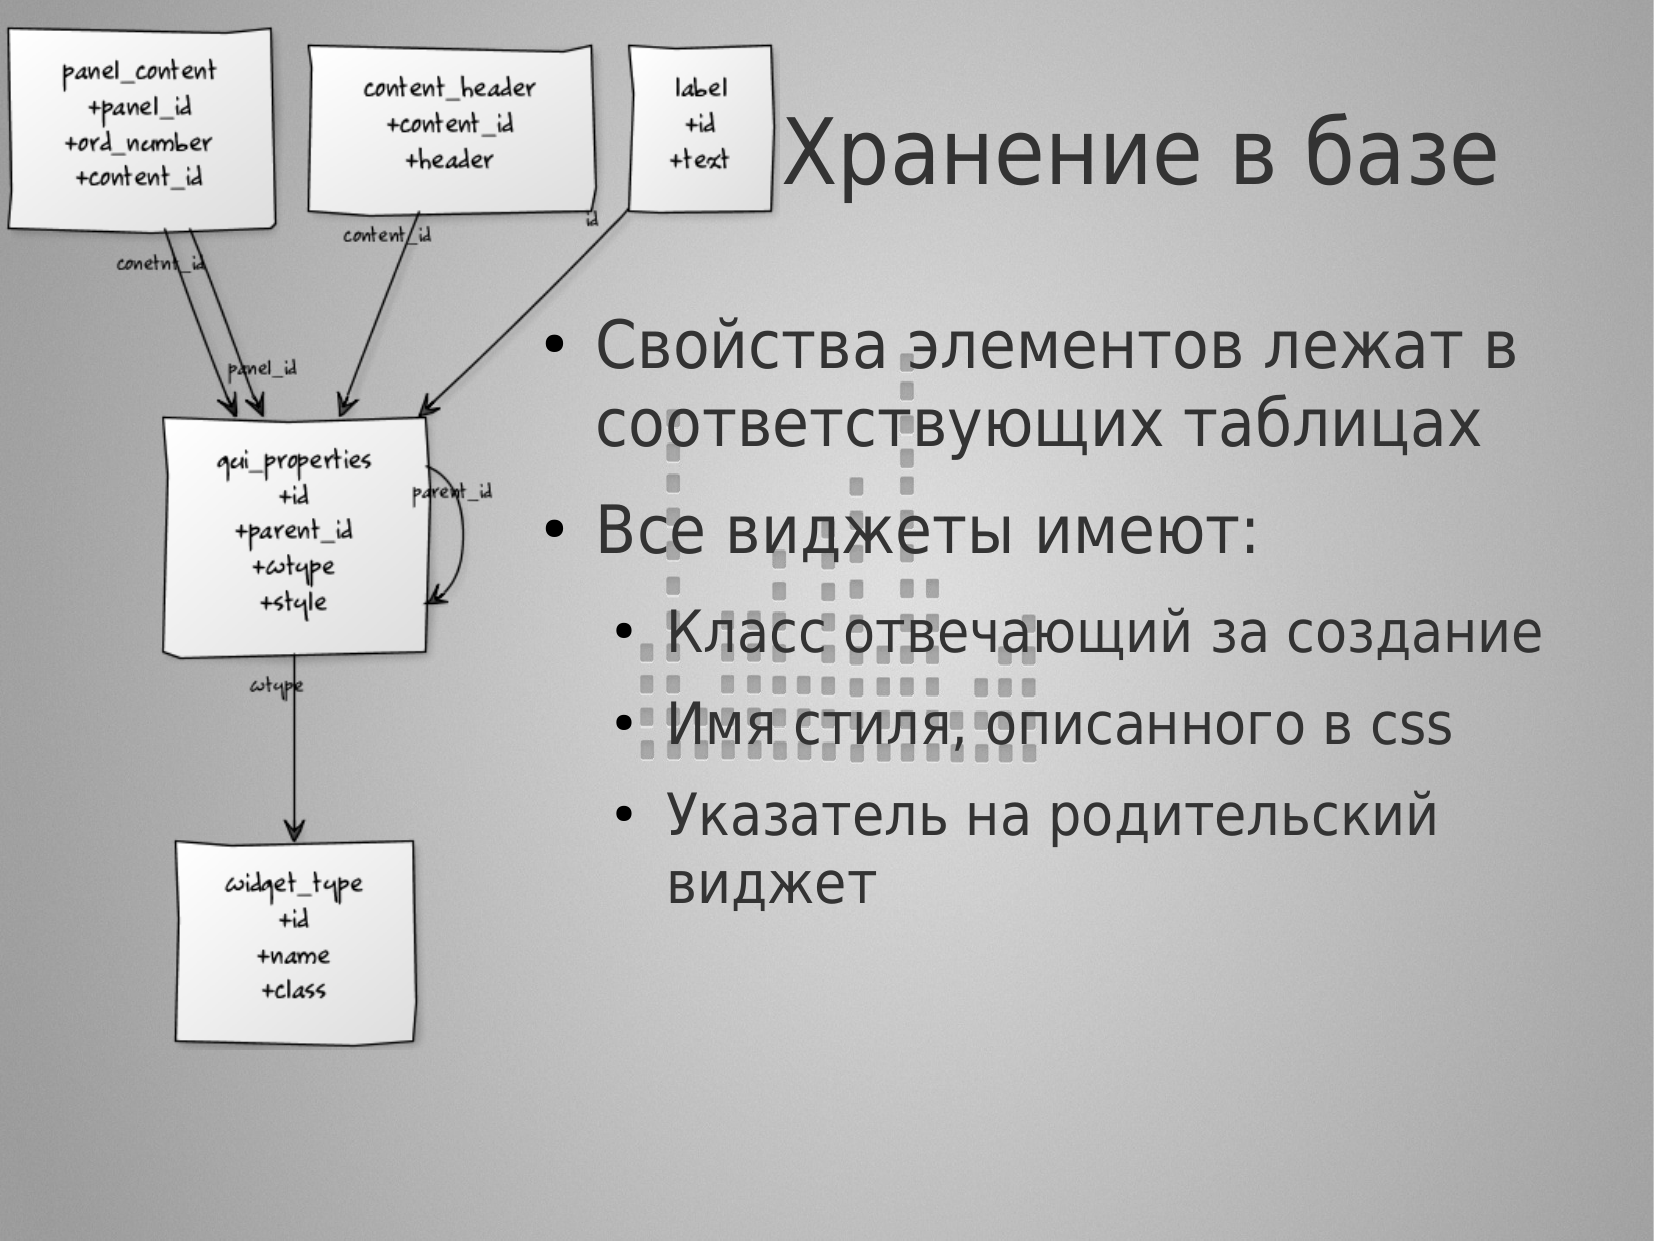

# Хранение в базе
Свойства элементов лежат в соответствующих таблицах
Все виджеты имеют:
Класс отвечающий за создание
Имя стиля, описанного в css
Указатель на родительский виджет